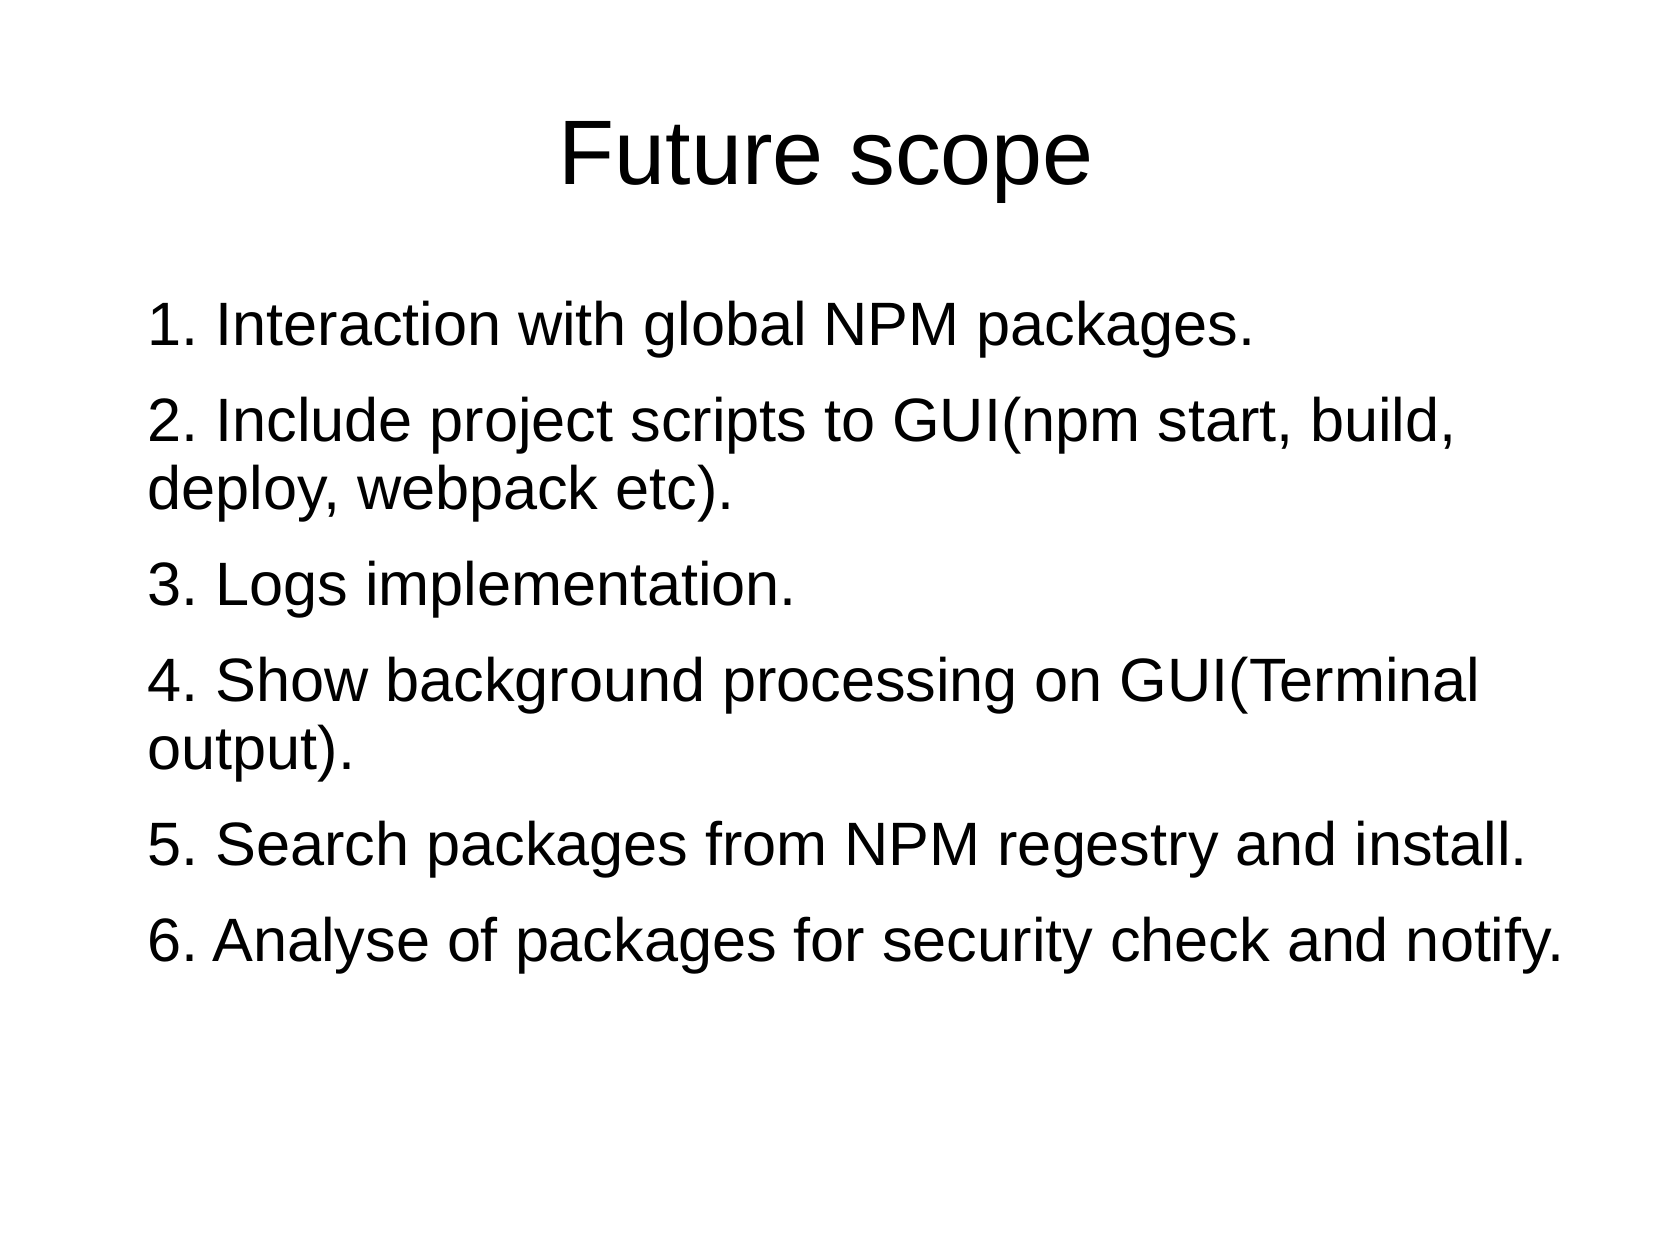

# Future scope
1. Interaction with global NPM packages.
2. Include project scripts to GUI(npm start, build, deploy, webpack etc).
3. Logs implementation.
4. Show background processing on GUI(Terminal output).
5. Search packages from NPM regestry and install.
6. Analyse of packages for security check and notify.